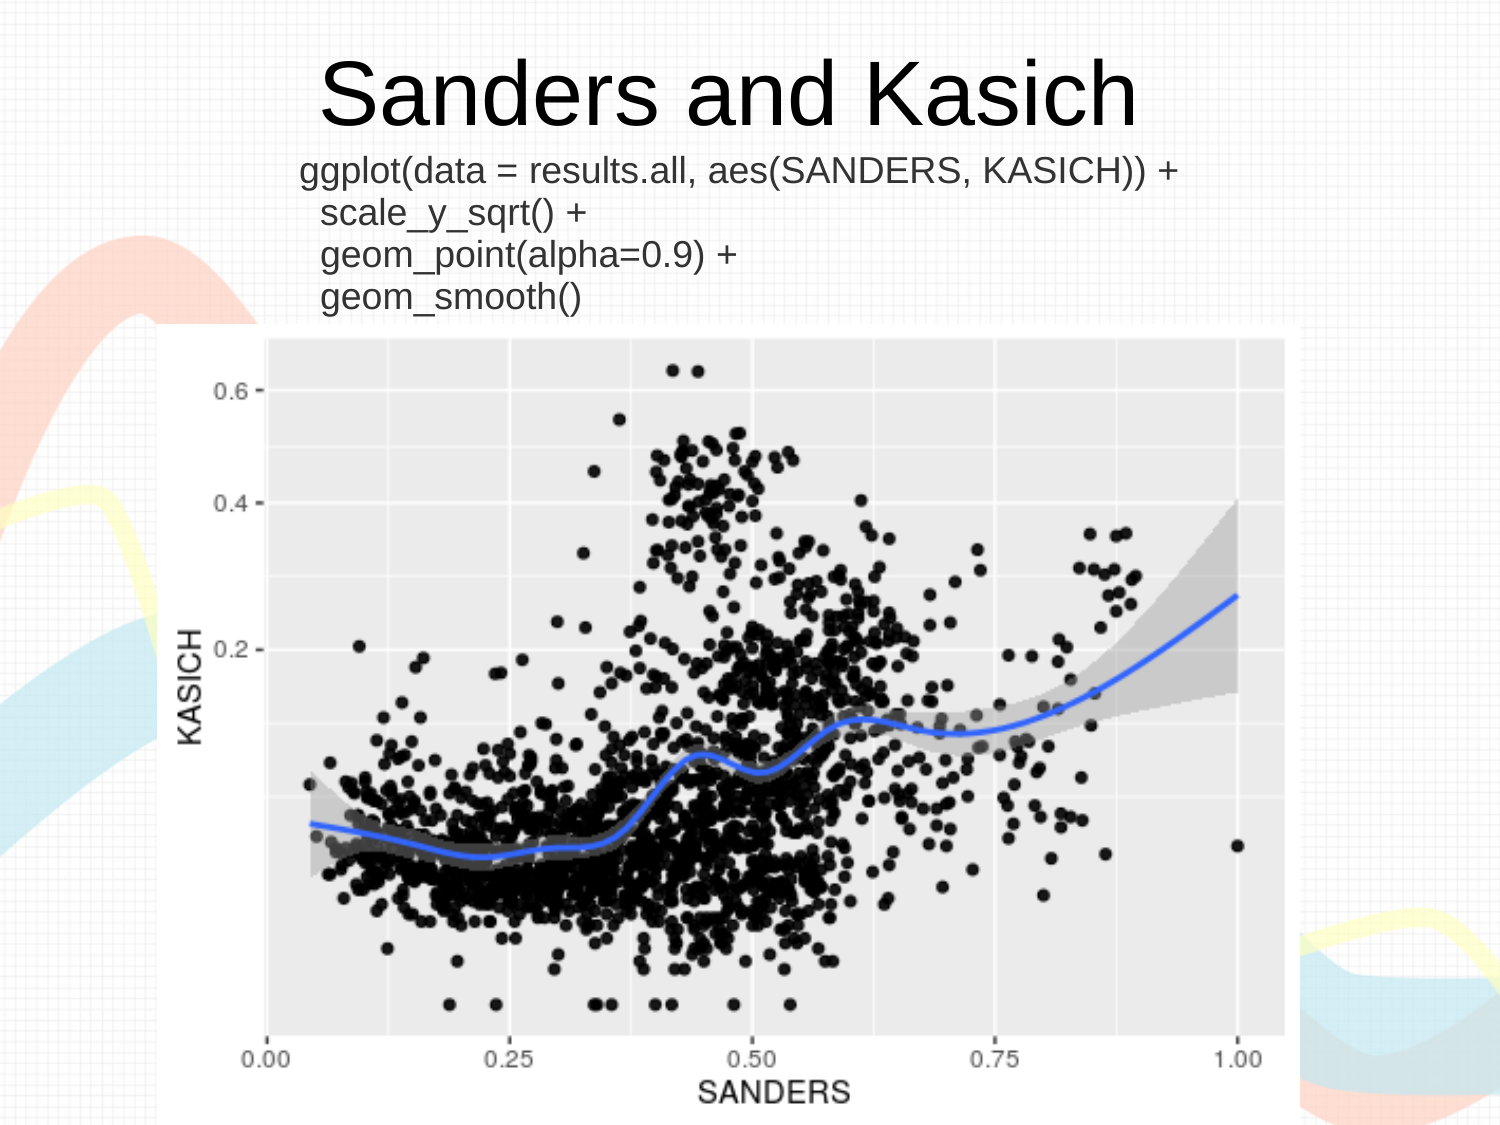

# Sanders and Kasich
ggplot(data = results.all, aes(SANDERS, KASICH)) +
 scale_y_sqrt() +
 geom_point(alpha=0.9) +
 geom_smooth()